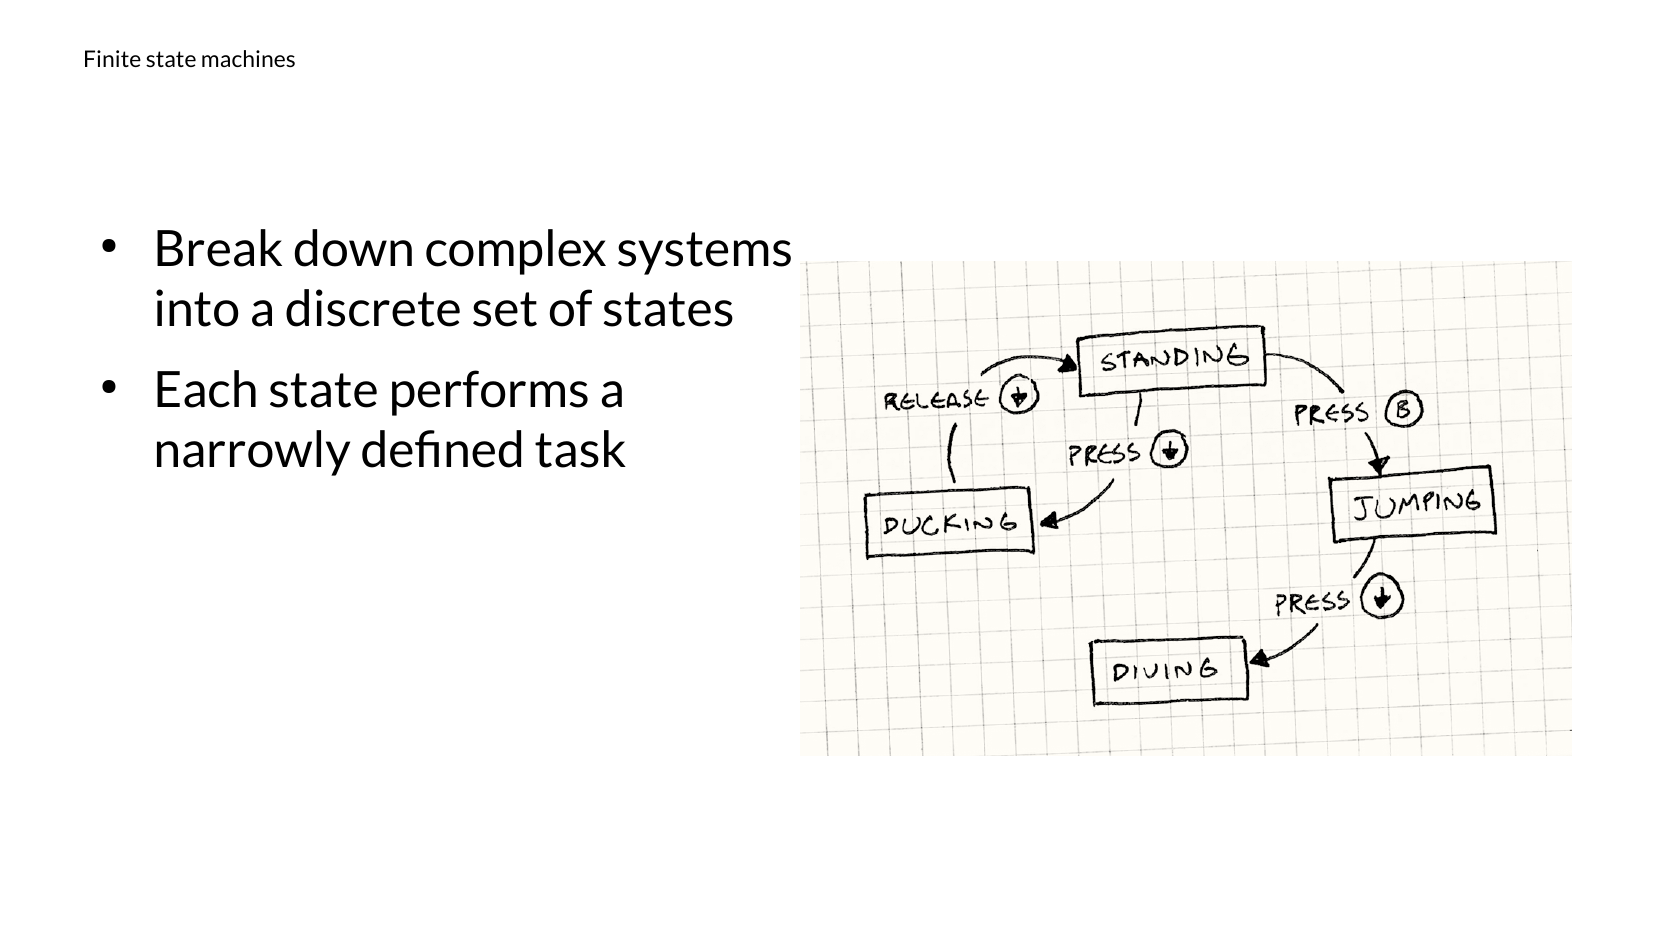

# Finite state machines
Break down complex systems into a discrete set of states
Each state performs a narrowly defined task